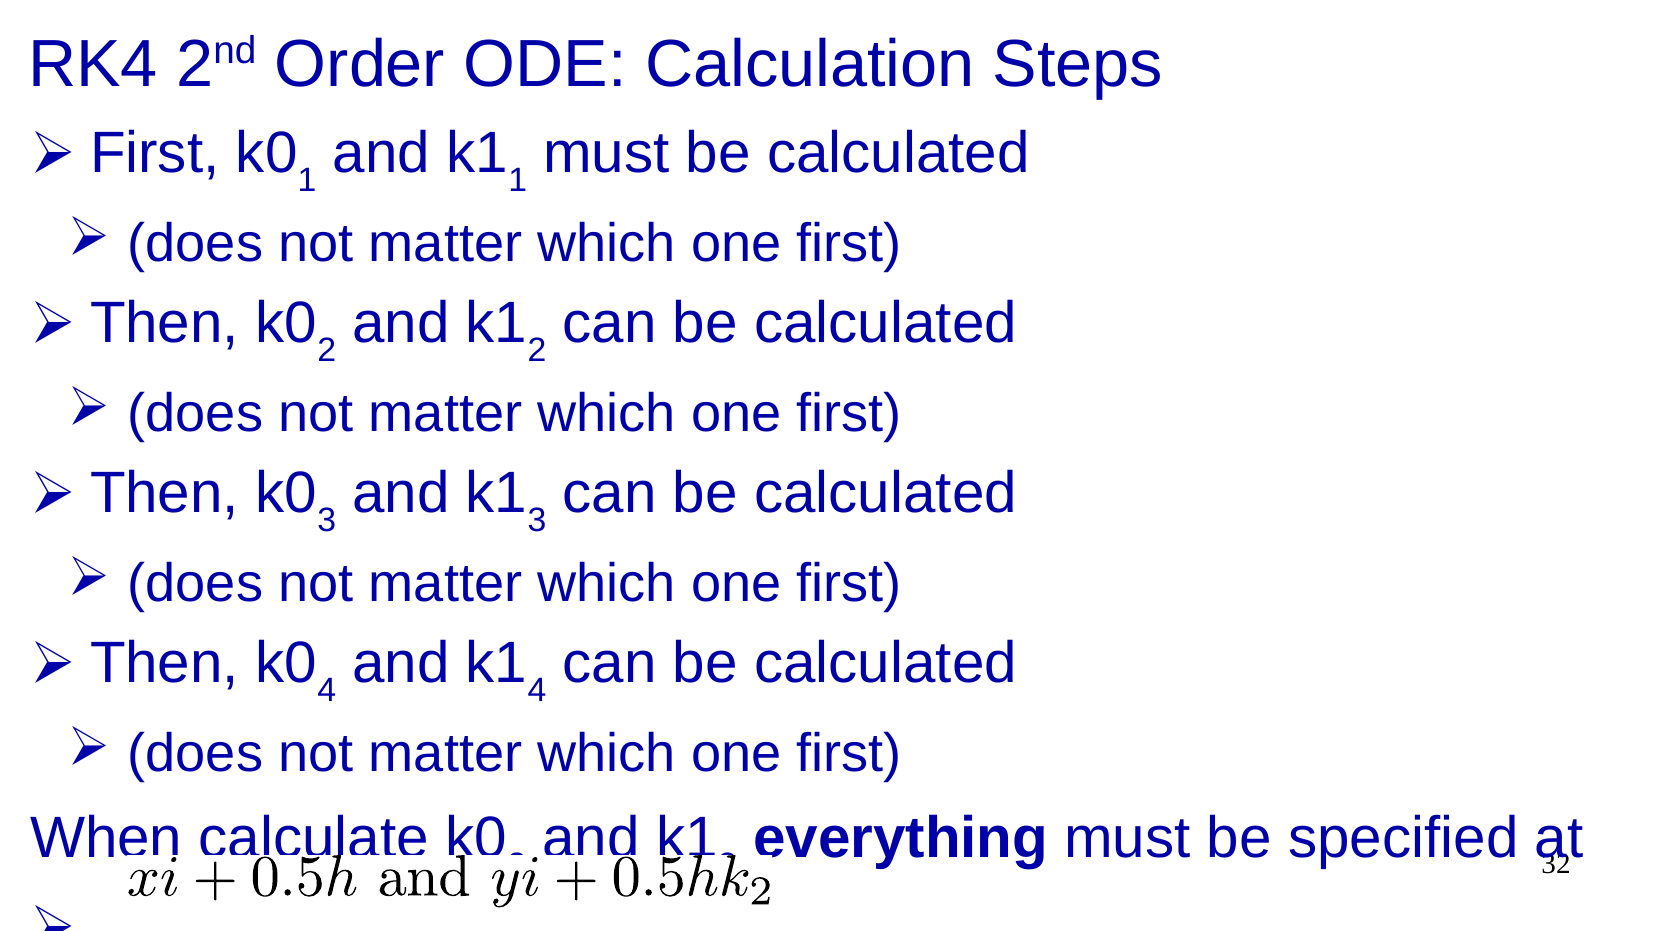

# RK4 2nd Order ODE: Calculation Steps
First, k01 and k11 must be calculated
(does not matter which one first)
Then, k02 and k12 can be calculated
(does not matter which one first)
Then, k03 and k13 can be calculated
(does not matter which one first)
Then, k04 and k14 can be calculated
(does not matter which one first)
When calculate k03 and k13 everything must be specified at
32